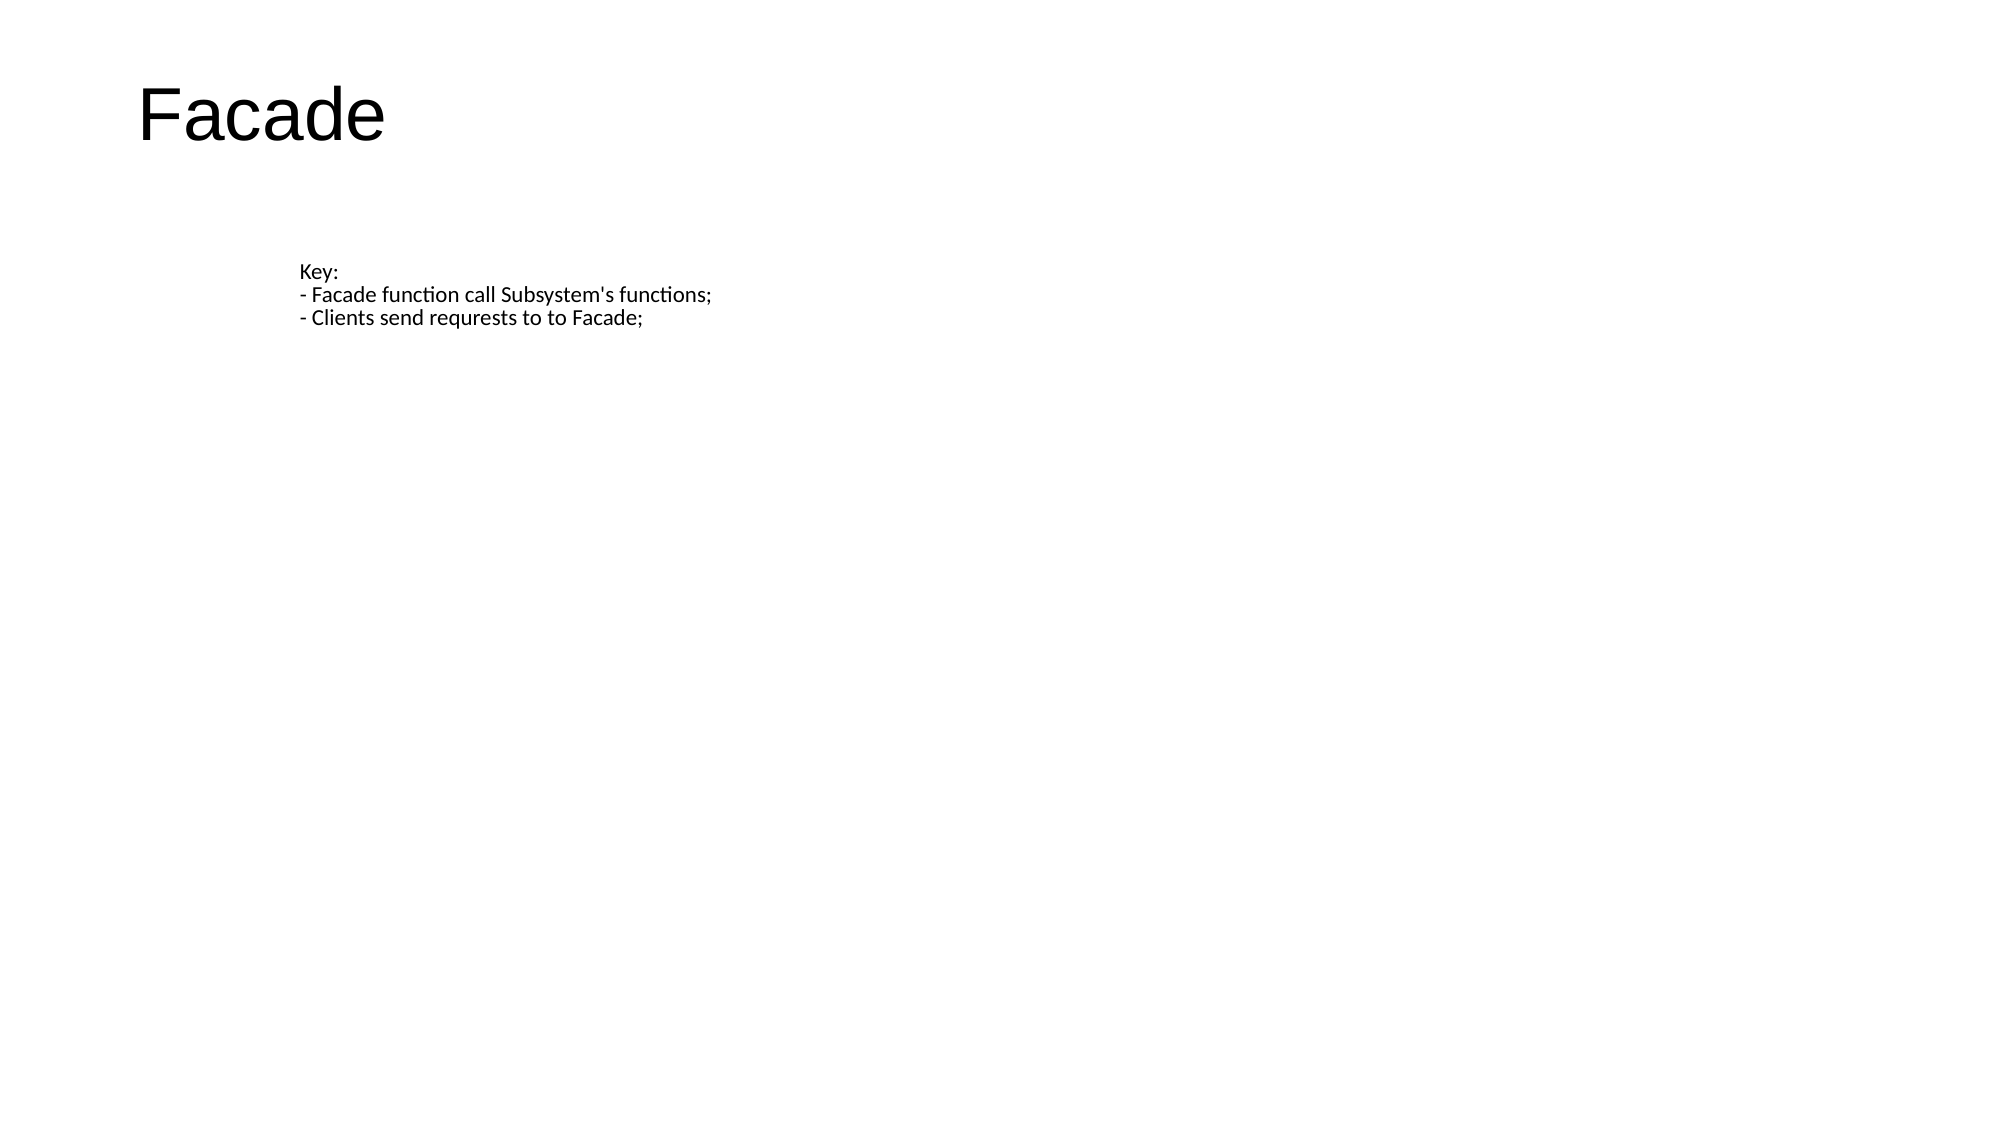

# Facade
Key:
- Facade function call Subsystem's functions;
- Clients send requrests to to Facade;